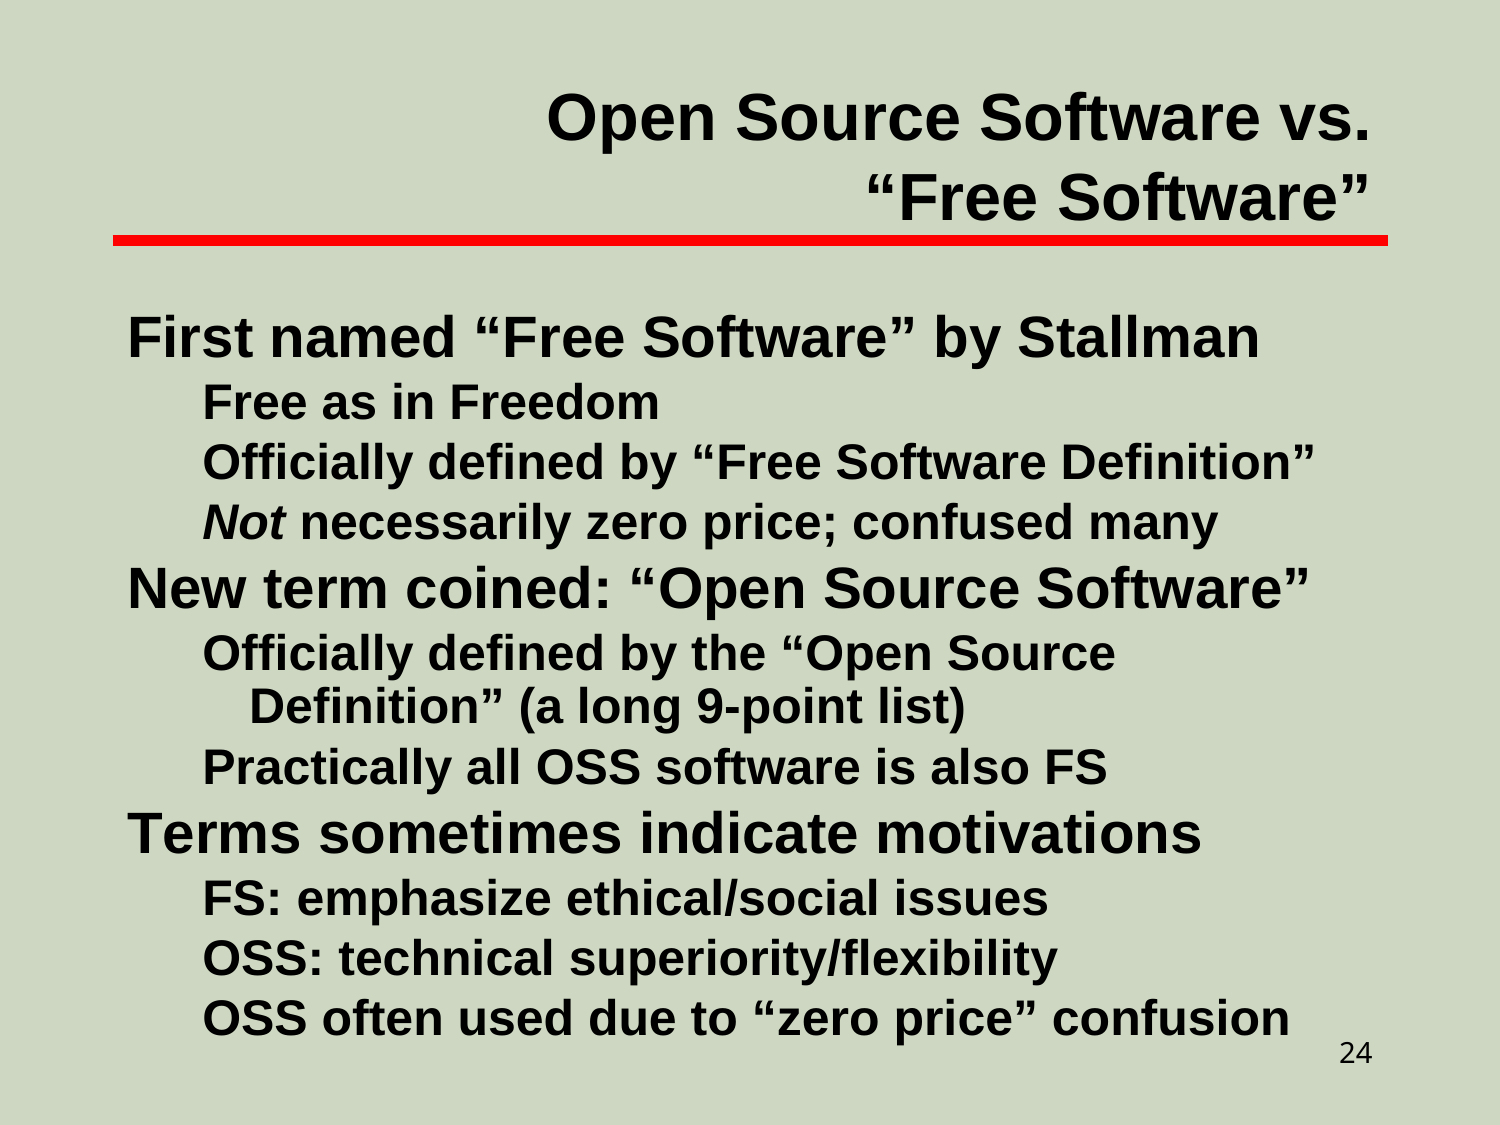

# Open Source Software vs. “Free Software”
First named “Free Software” by Stallman
Free as in Freedom
Officially defined by “Free Software Definition”
Not necessarily zero price; confused many
New term coined: “Open Source Software”
Officially defined by the “Open Source Definition” (a long 9-point list)
Practically all OSS software is also FS
Terms sometimes indicate motivations
FS: emphasize ethical/social issues
OSS: technical superiority/flexibility
OSS often used due to “zero price” confusion